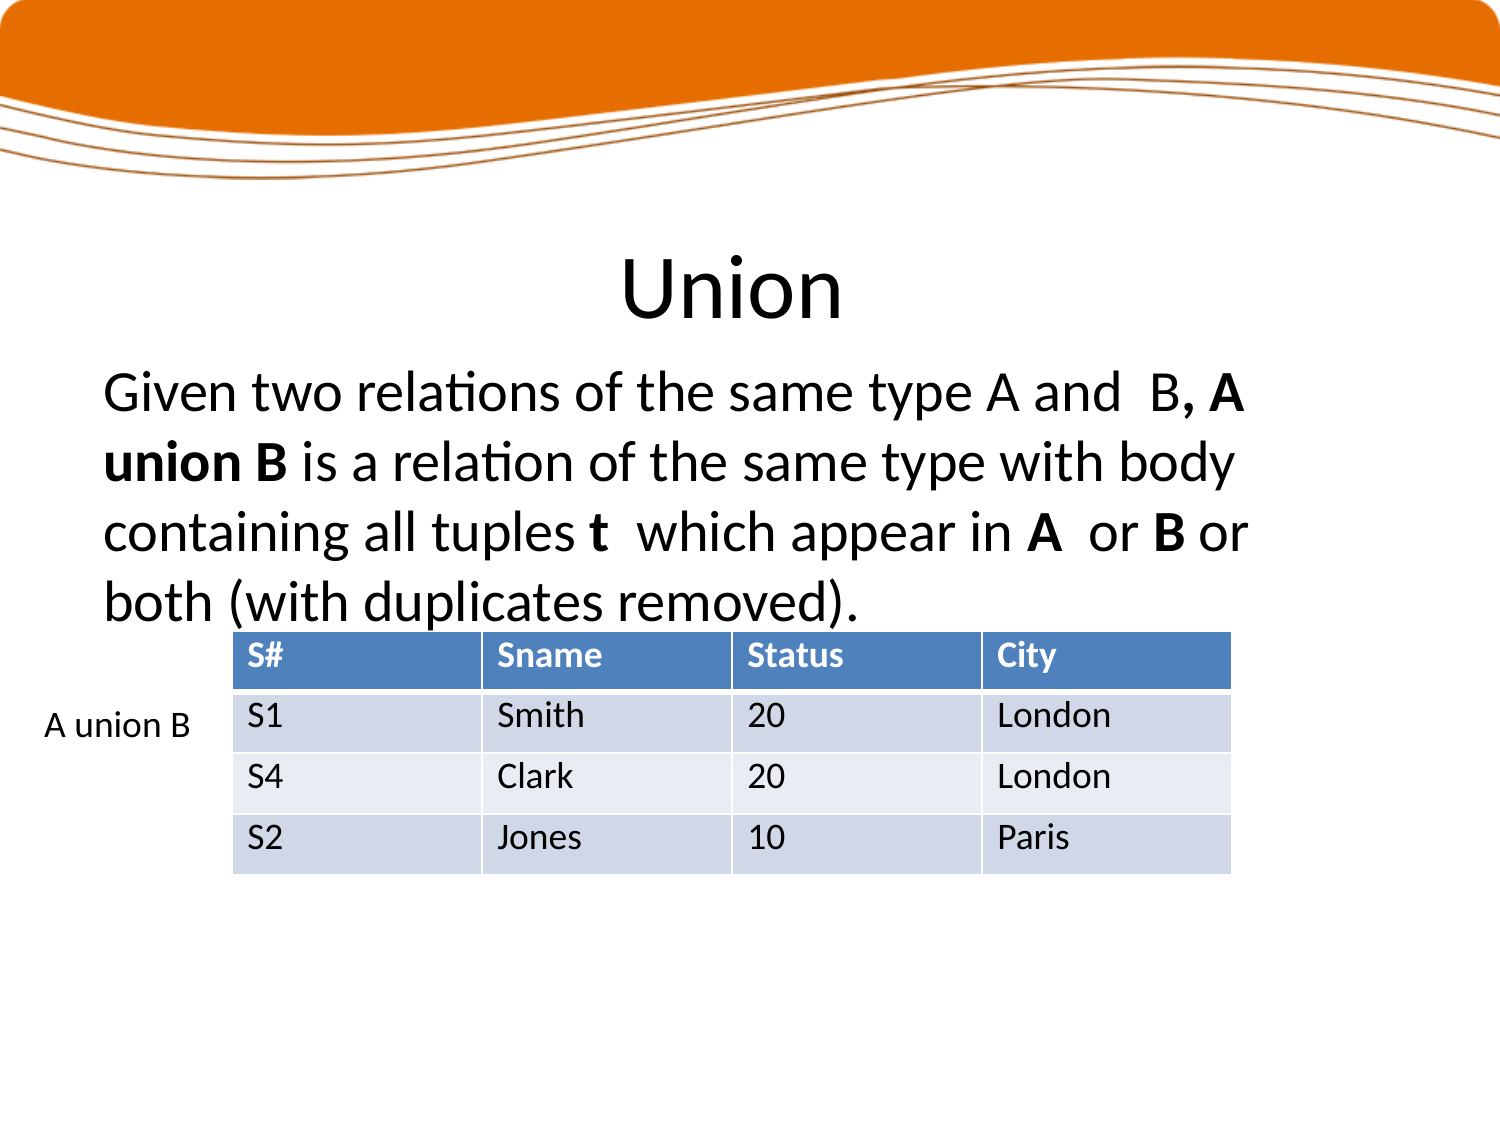

Union
Given two relations of the same type A and B, A union B is a relation of the same type with body containing all tuples t which appear in A or B or both (with duplicates removed).
| S# | Sname | Status | City |
| --- | --- | --- | --- |
| S1 | Smith | 20 | London |
| S4 | Clark | 20 | London |
| S2 | Jones | 10 | Paris |
A union B